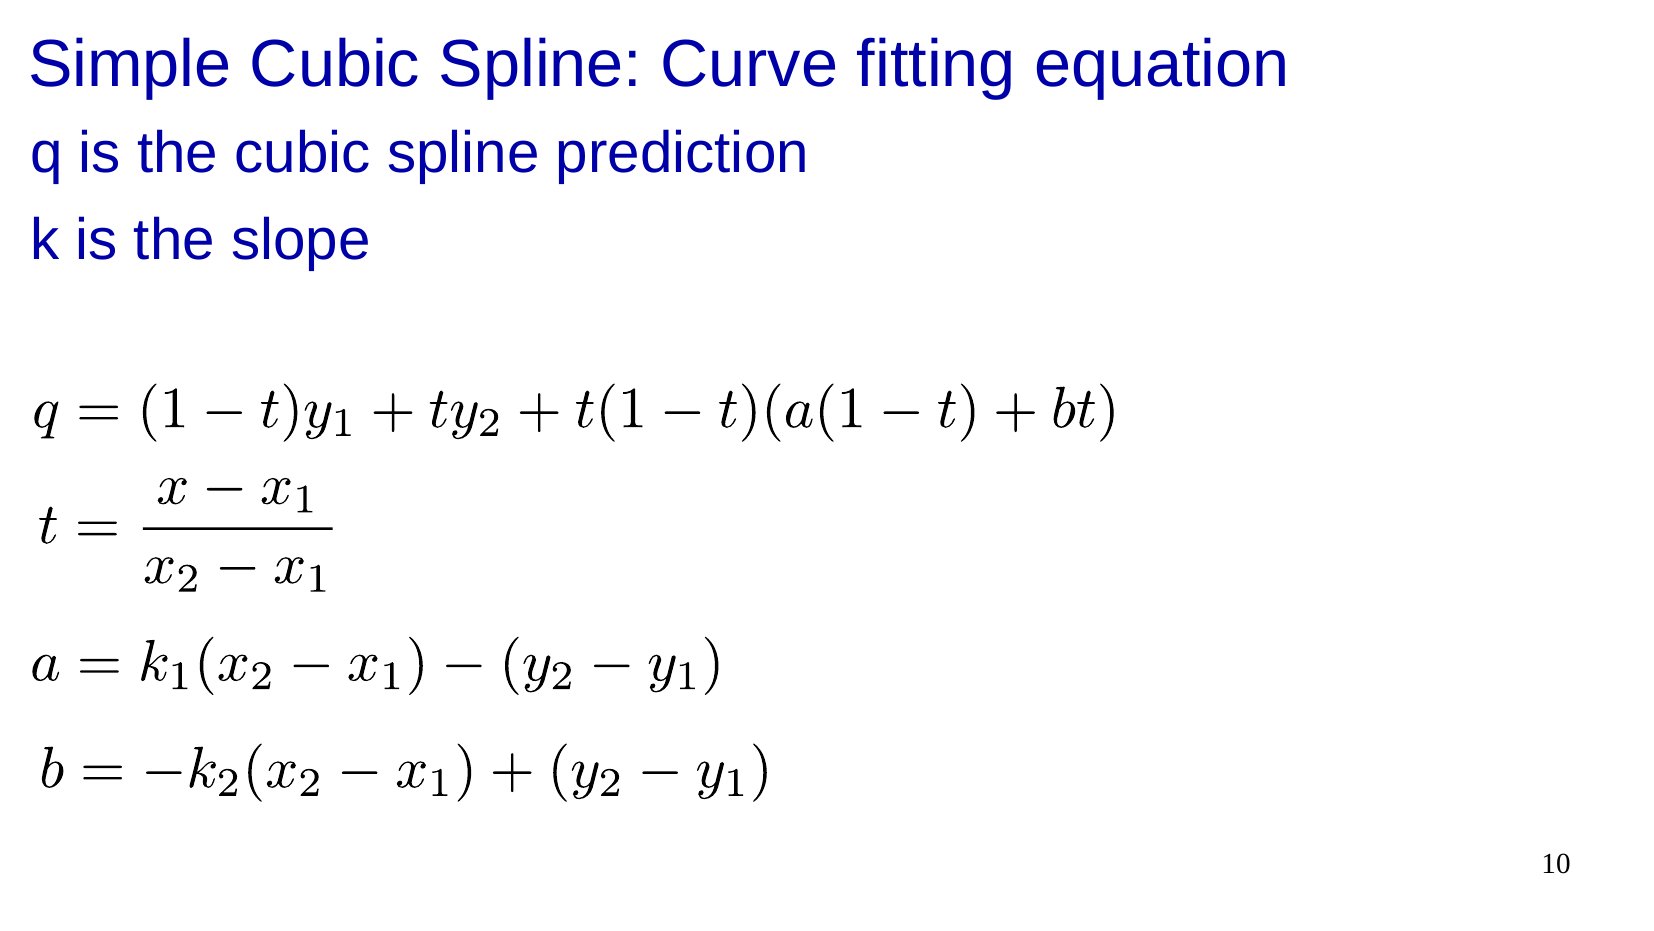

# Simple Cubic Spline: Curve fitting equation
q is the cubic spline prediction
k is the slope
10